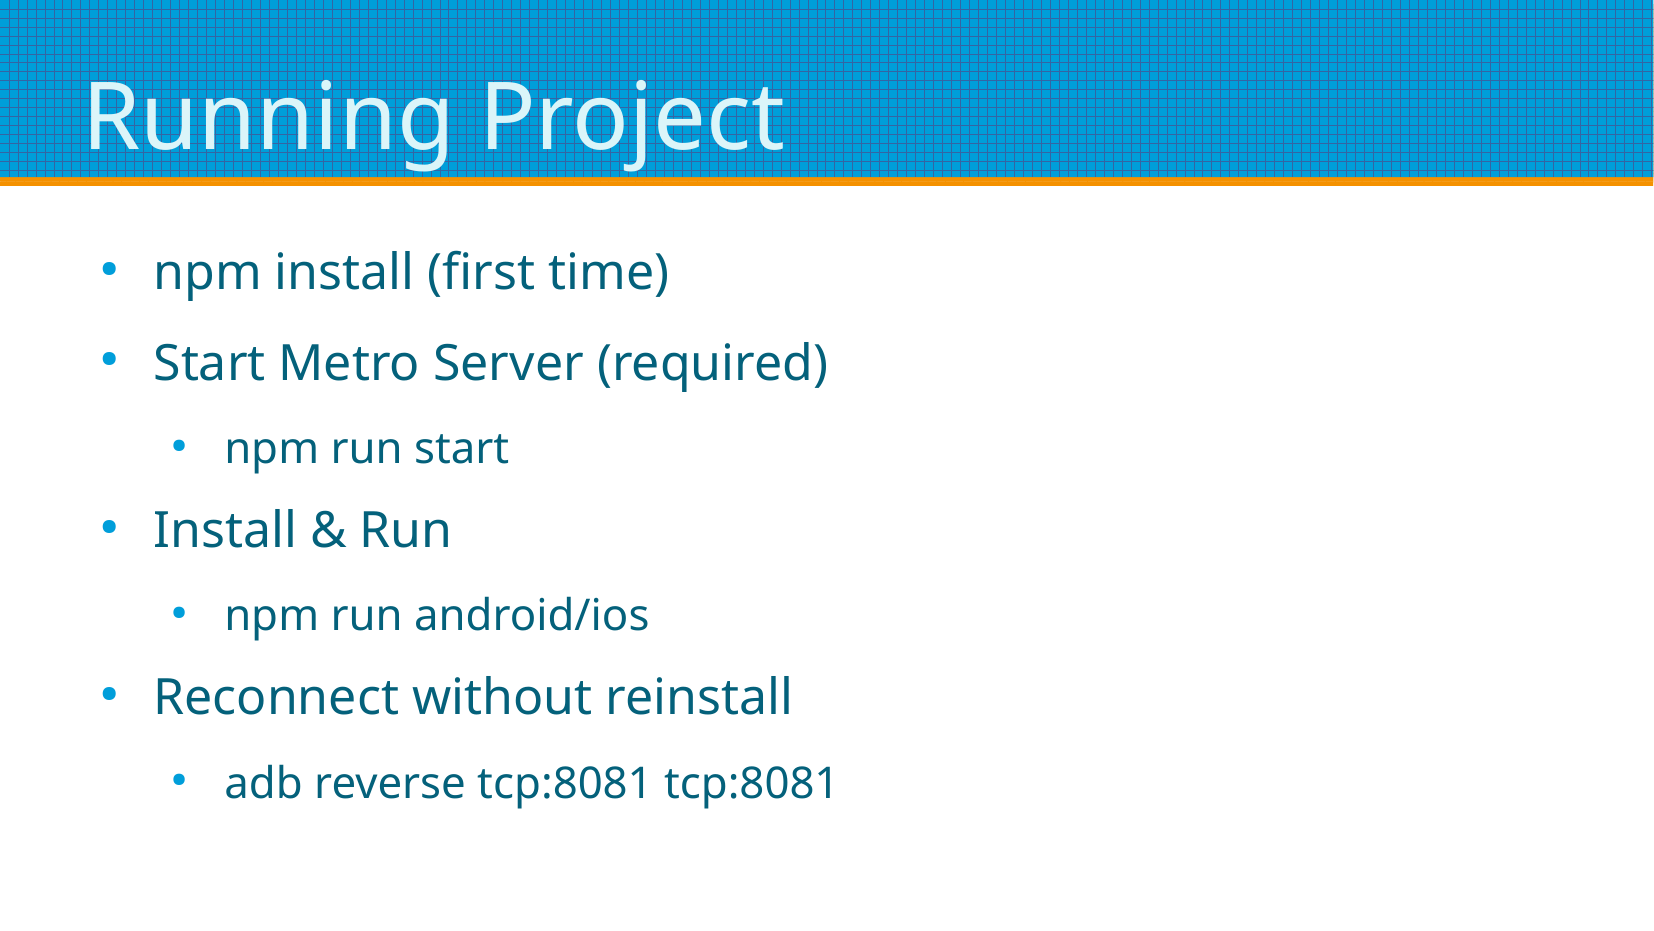

# Running Project
npm install (first time)
Start Metro Server (required)
npm run start
Install & Run
npm run android/ios
Reconnect without reinstall
adb reverse tcp:8081 tcp:8081